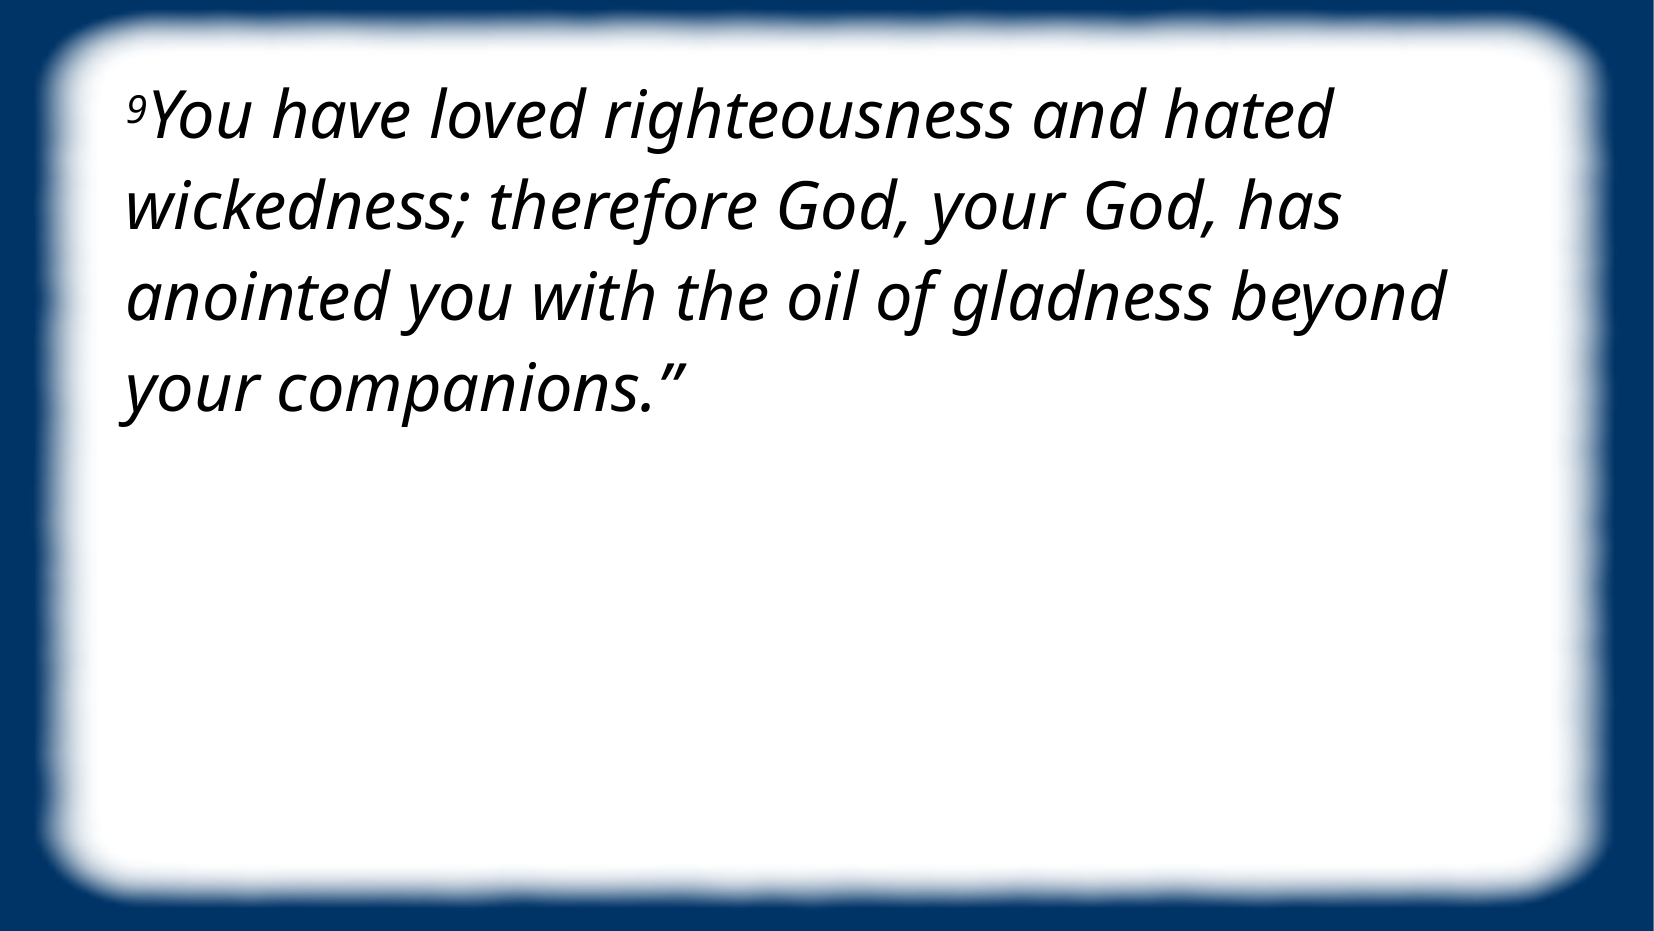

9You have loved righteousness and hated wickedness; therefore God, your God, has anointed you with the oil of gladness beyond your companions.”